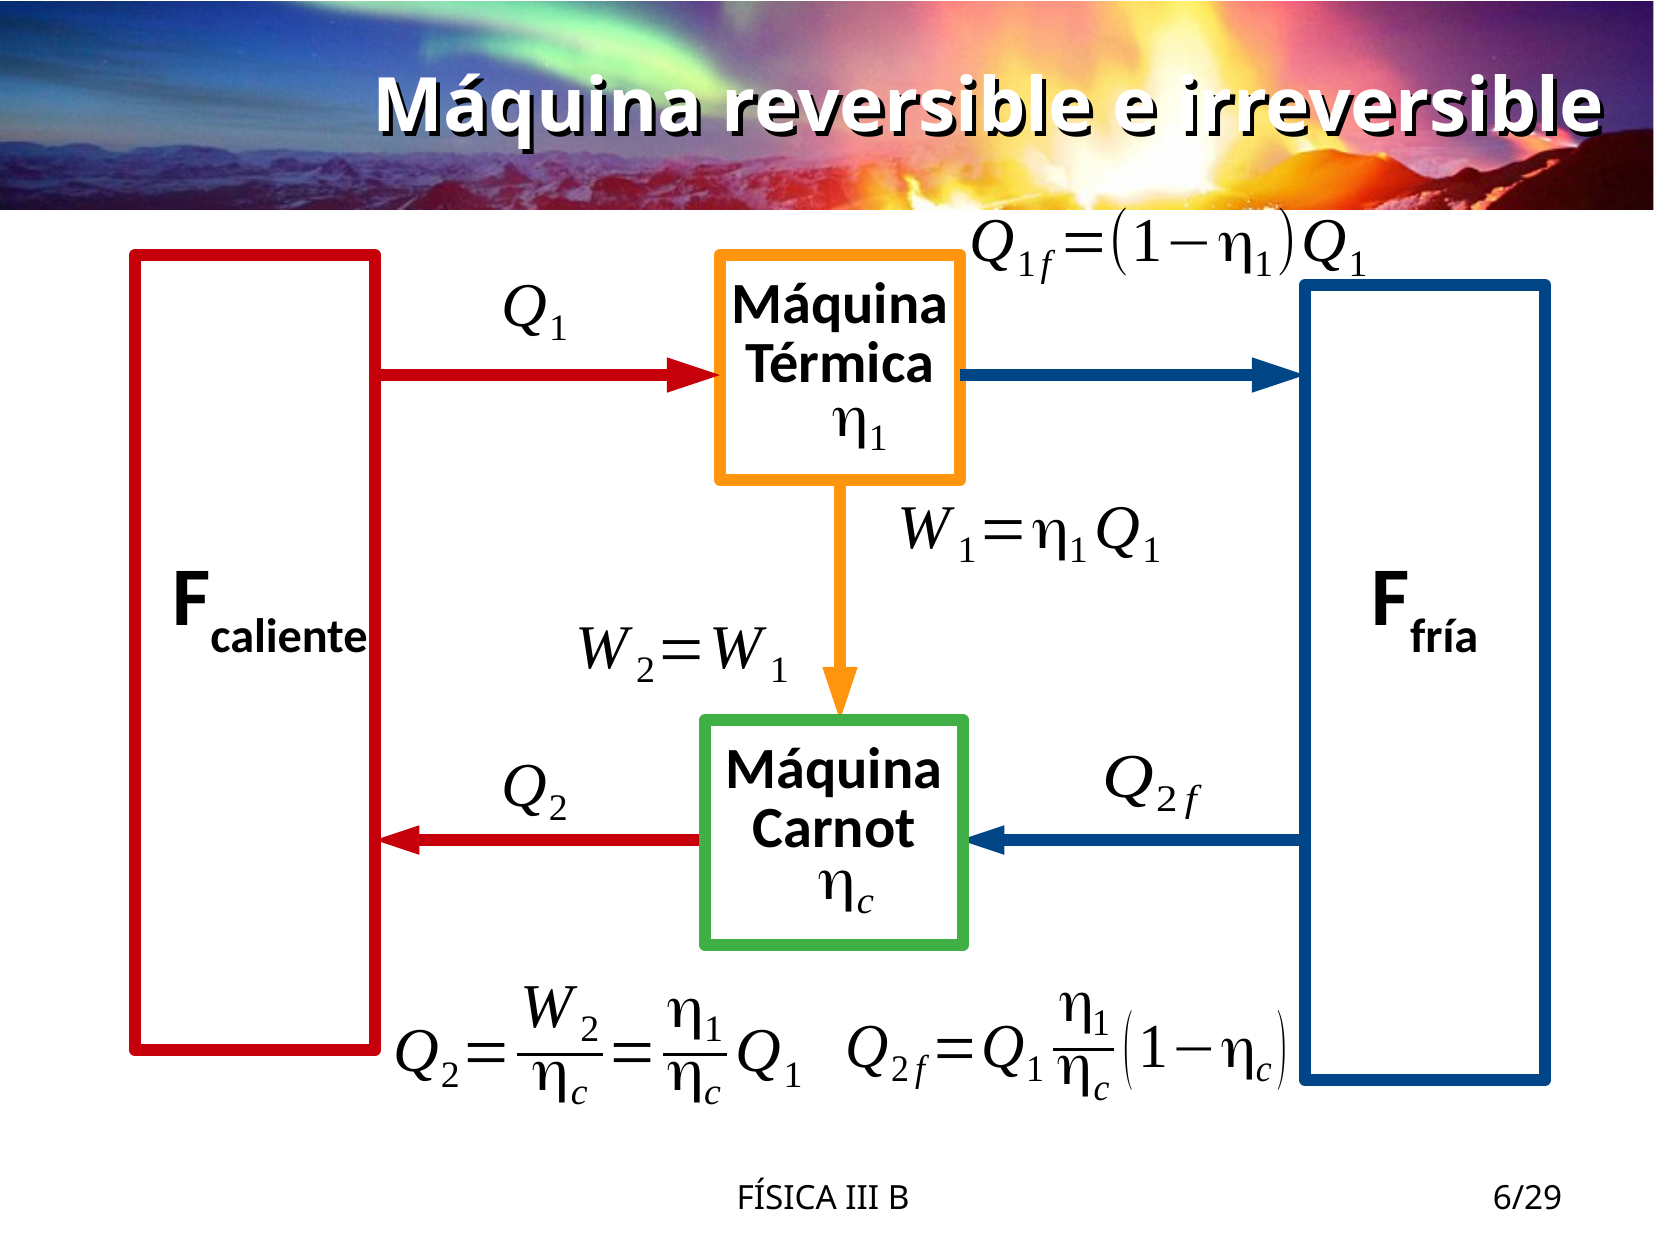

# Máquina reversible e irreversible
Máquina
Térmica
Fcaliente
Ffría
Máquina
Carnot
FÍSICA III B
6